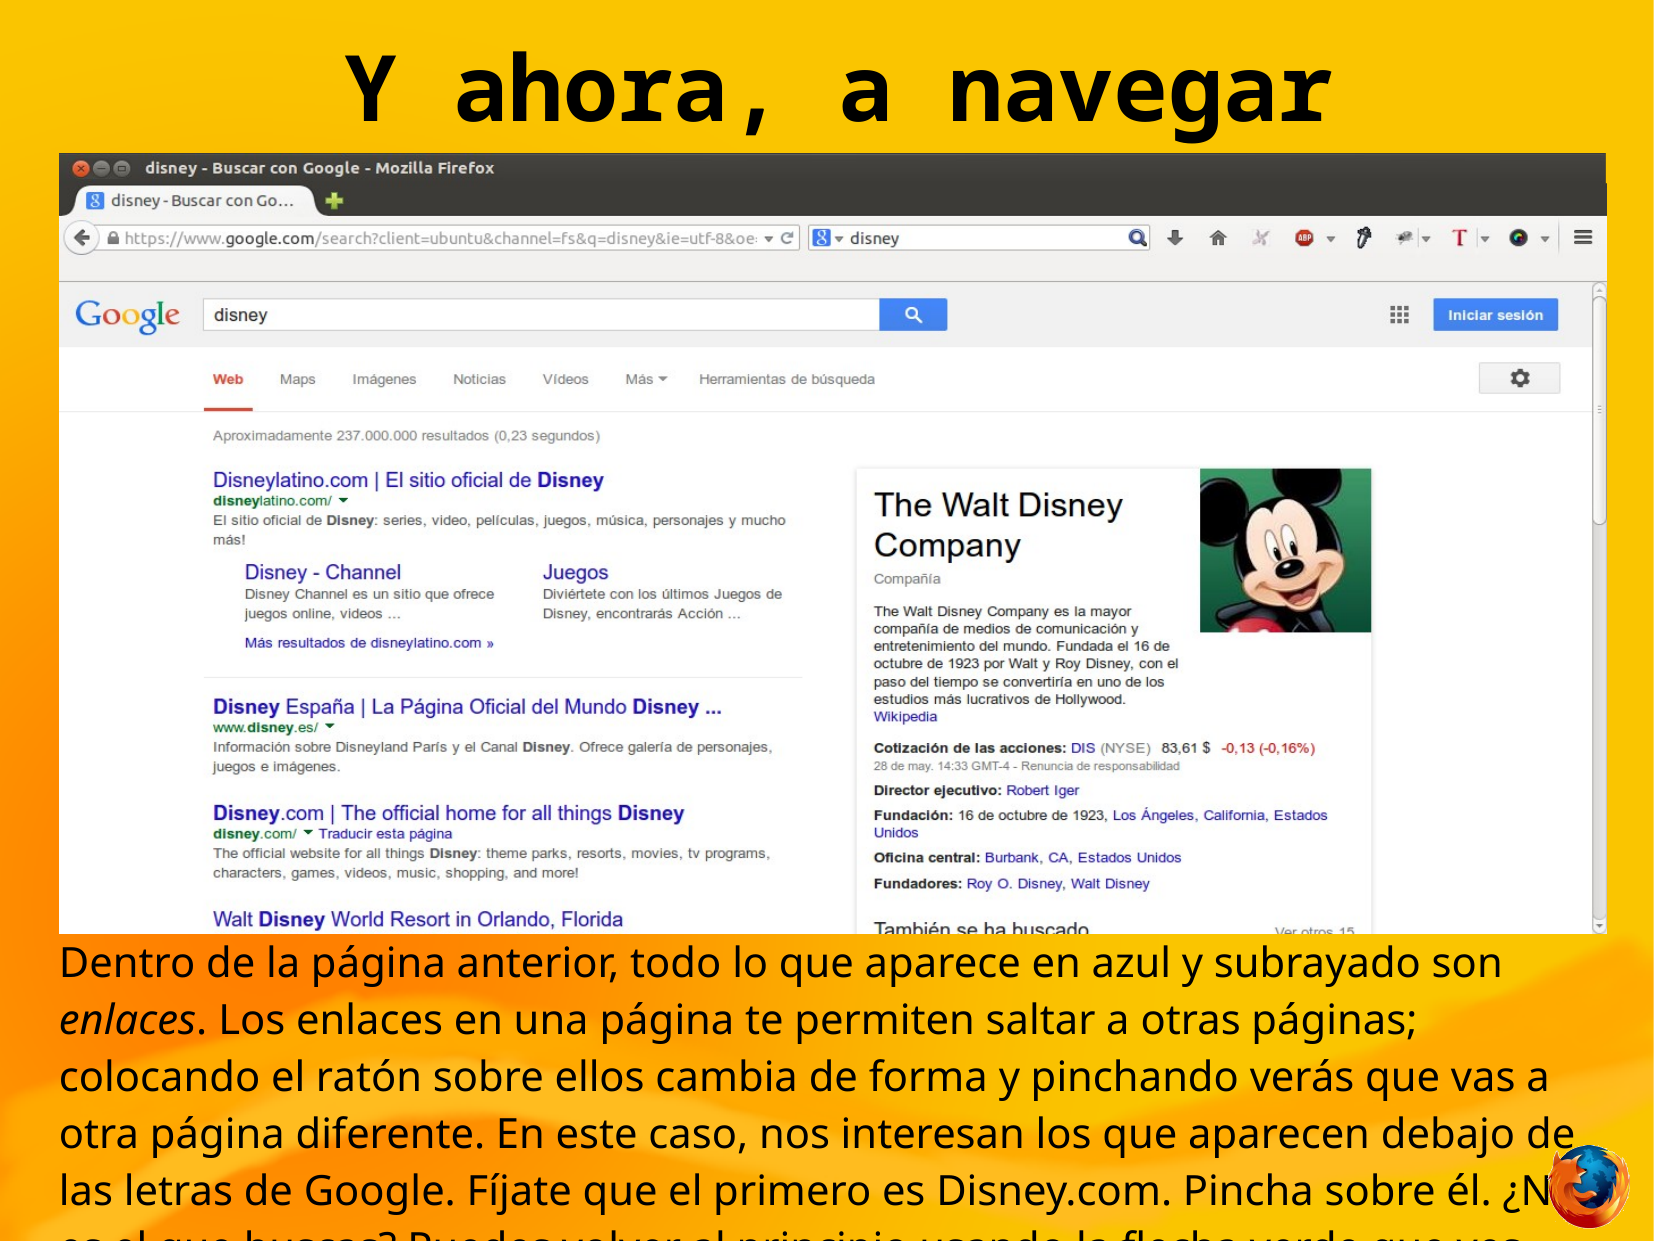

# Y ahora, a navegar
Dentro de la página anterior, todo lo que aparece en azul y subrayado son enlaces. Los enlaces en una página te permiten saltar a otras páginas; colocando el ratón sobre ellos cambia de forma y pinchando verás que vas a otra página diferente. En este caso, nos interesan los que aparecen debajo de las letras de Google. Fíjate que el primero es Disney.com. Pincha sobre él. ¿No es el que buscas? Puedes volver al principio usando la flecha verde que ves arriba a la izquierda.